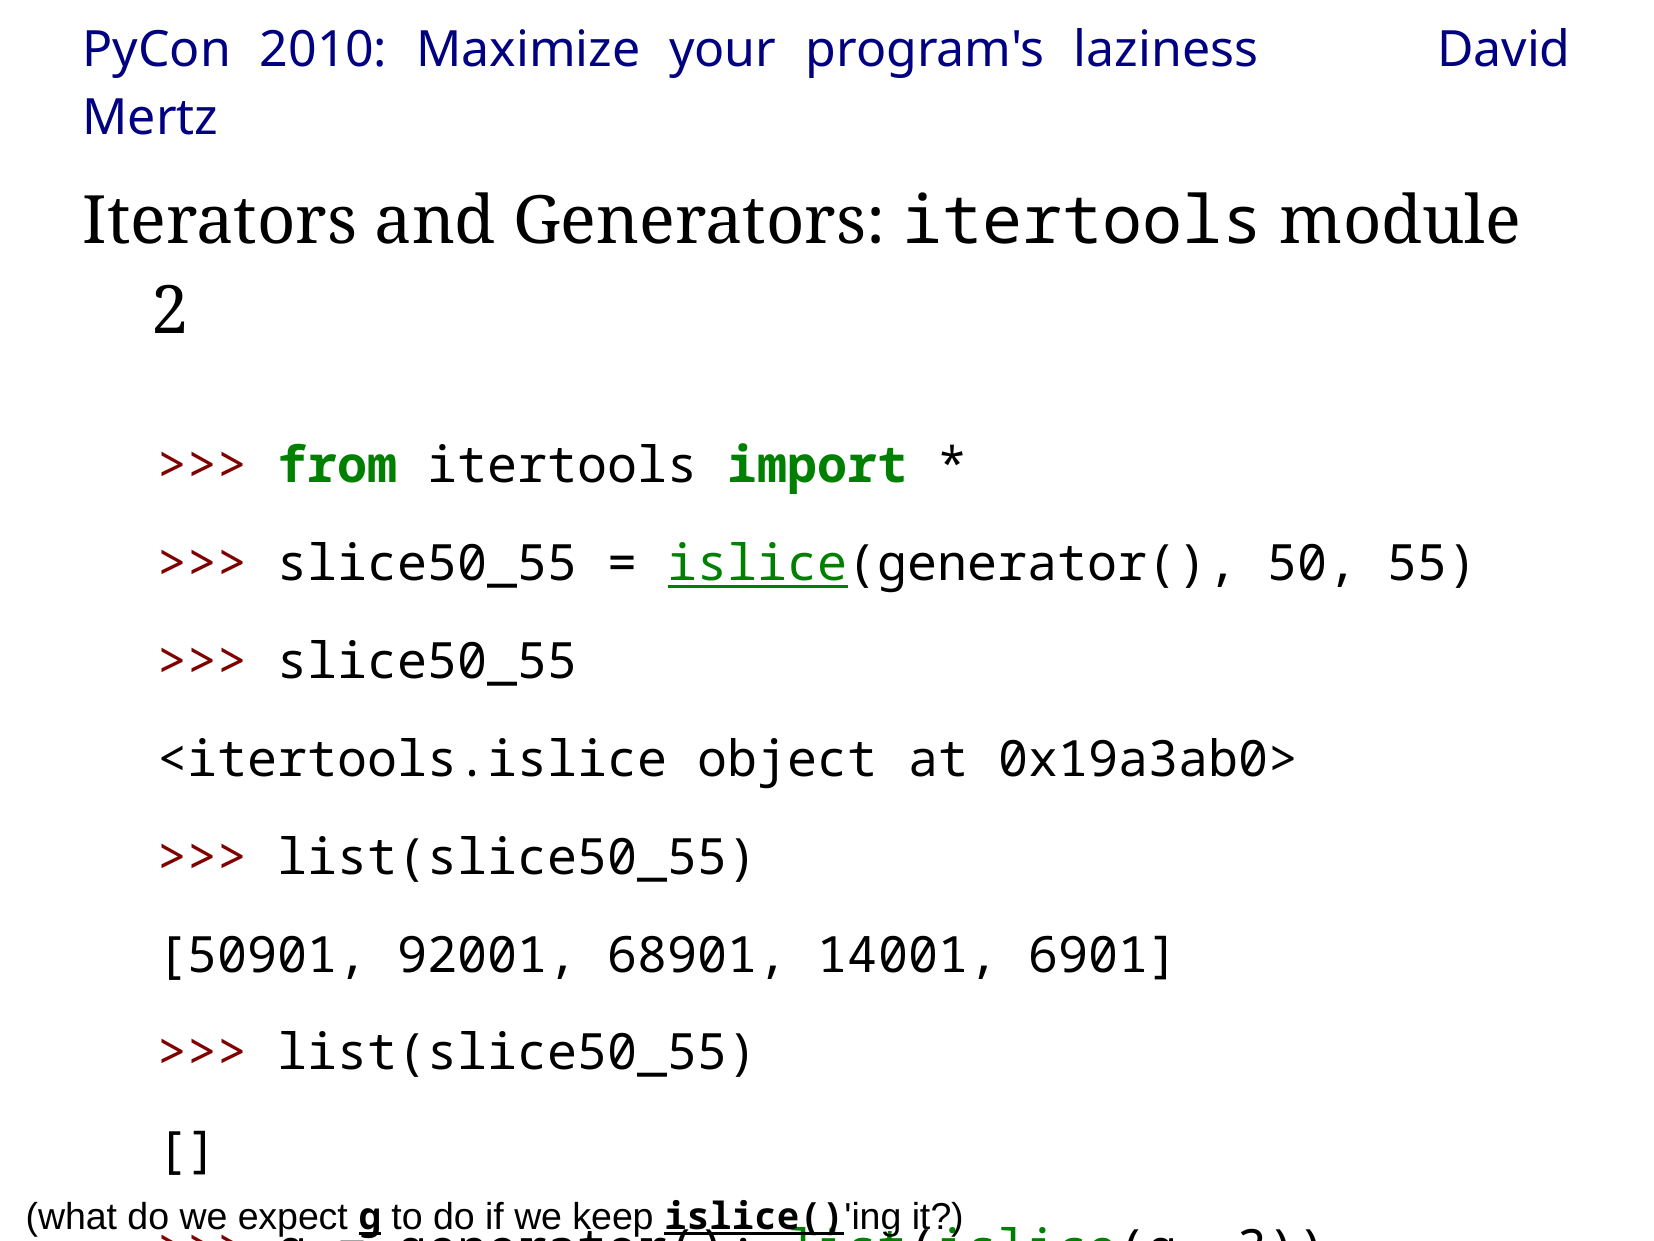

PyCon 2010: Maximize your program's laziness			David Mertz
Iterators and Generators: itertools module 2
>>> from itertools import *
>>> slice50_55 = islice(generator(), 50, 55)
>>> slice50_55
<itertools.islice object at 0x19a3ab0>
>>> list(slice50_55)
[50901, 92001, 68901, 14001, 6901]
>>> list(slice50_55)
[]
>>> g = generator(); list(islice(g, 3))
#
(what do we expect g to do if we keep islice()'ing it?)